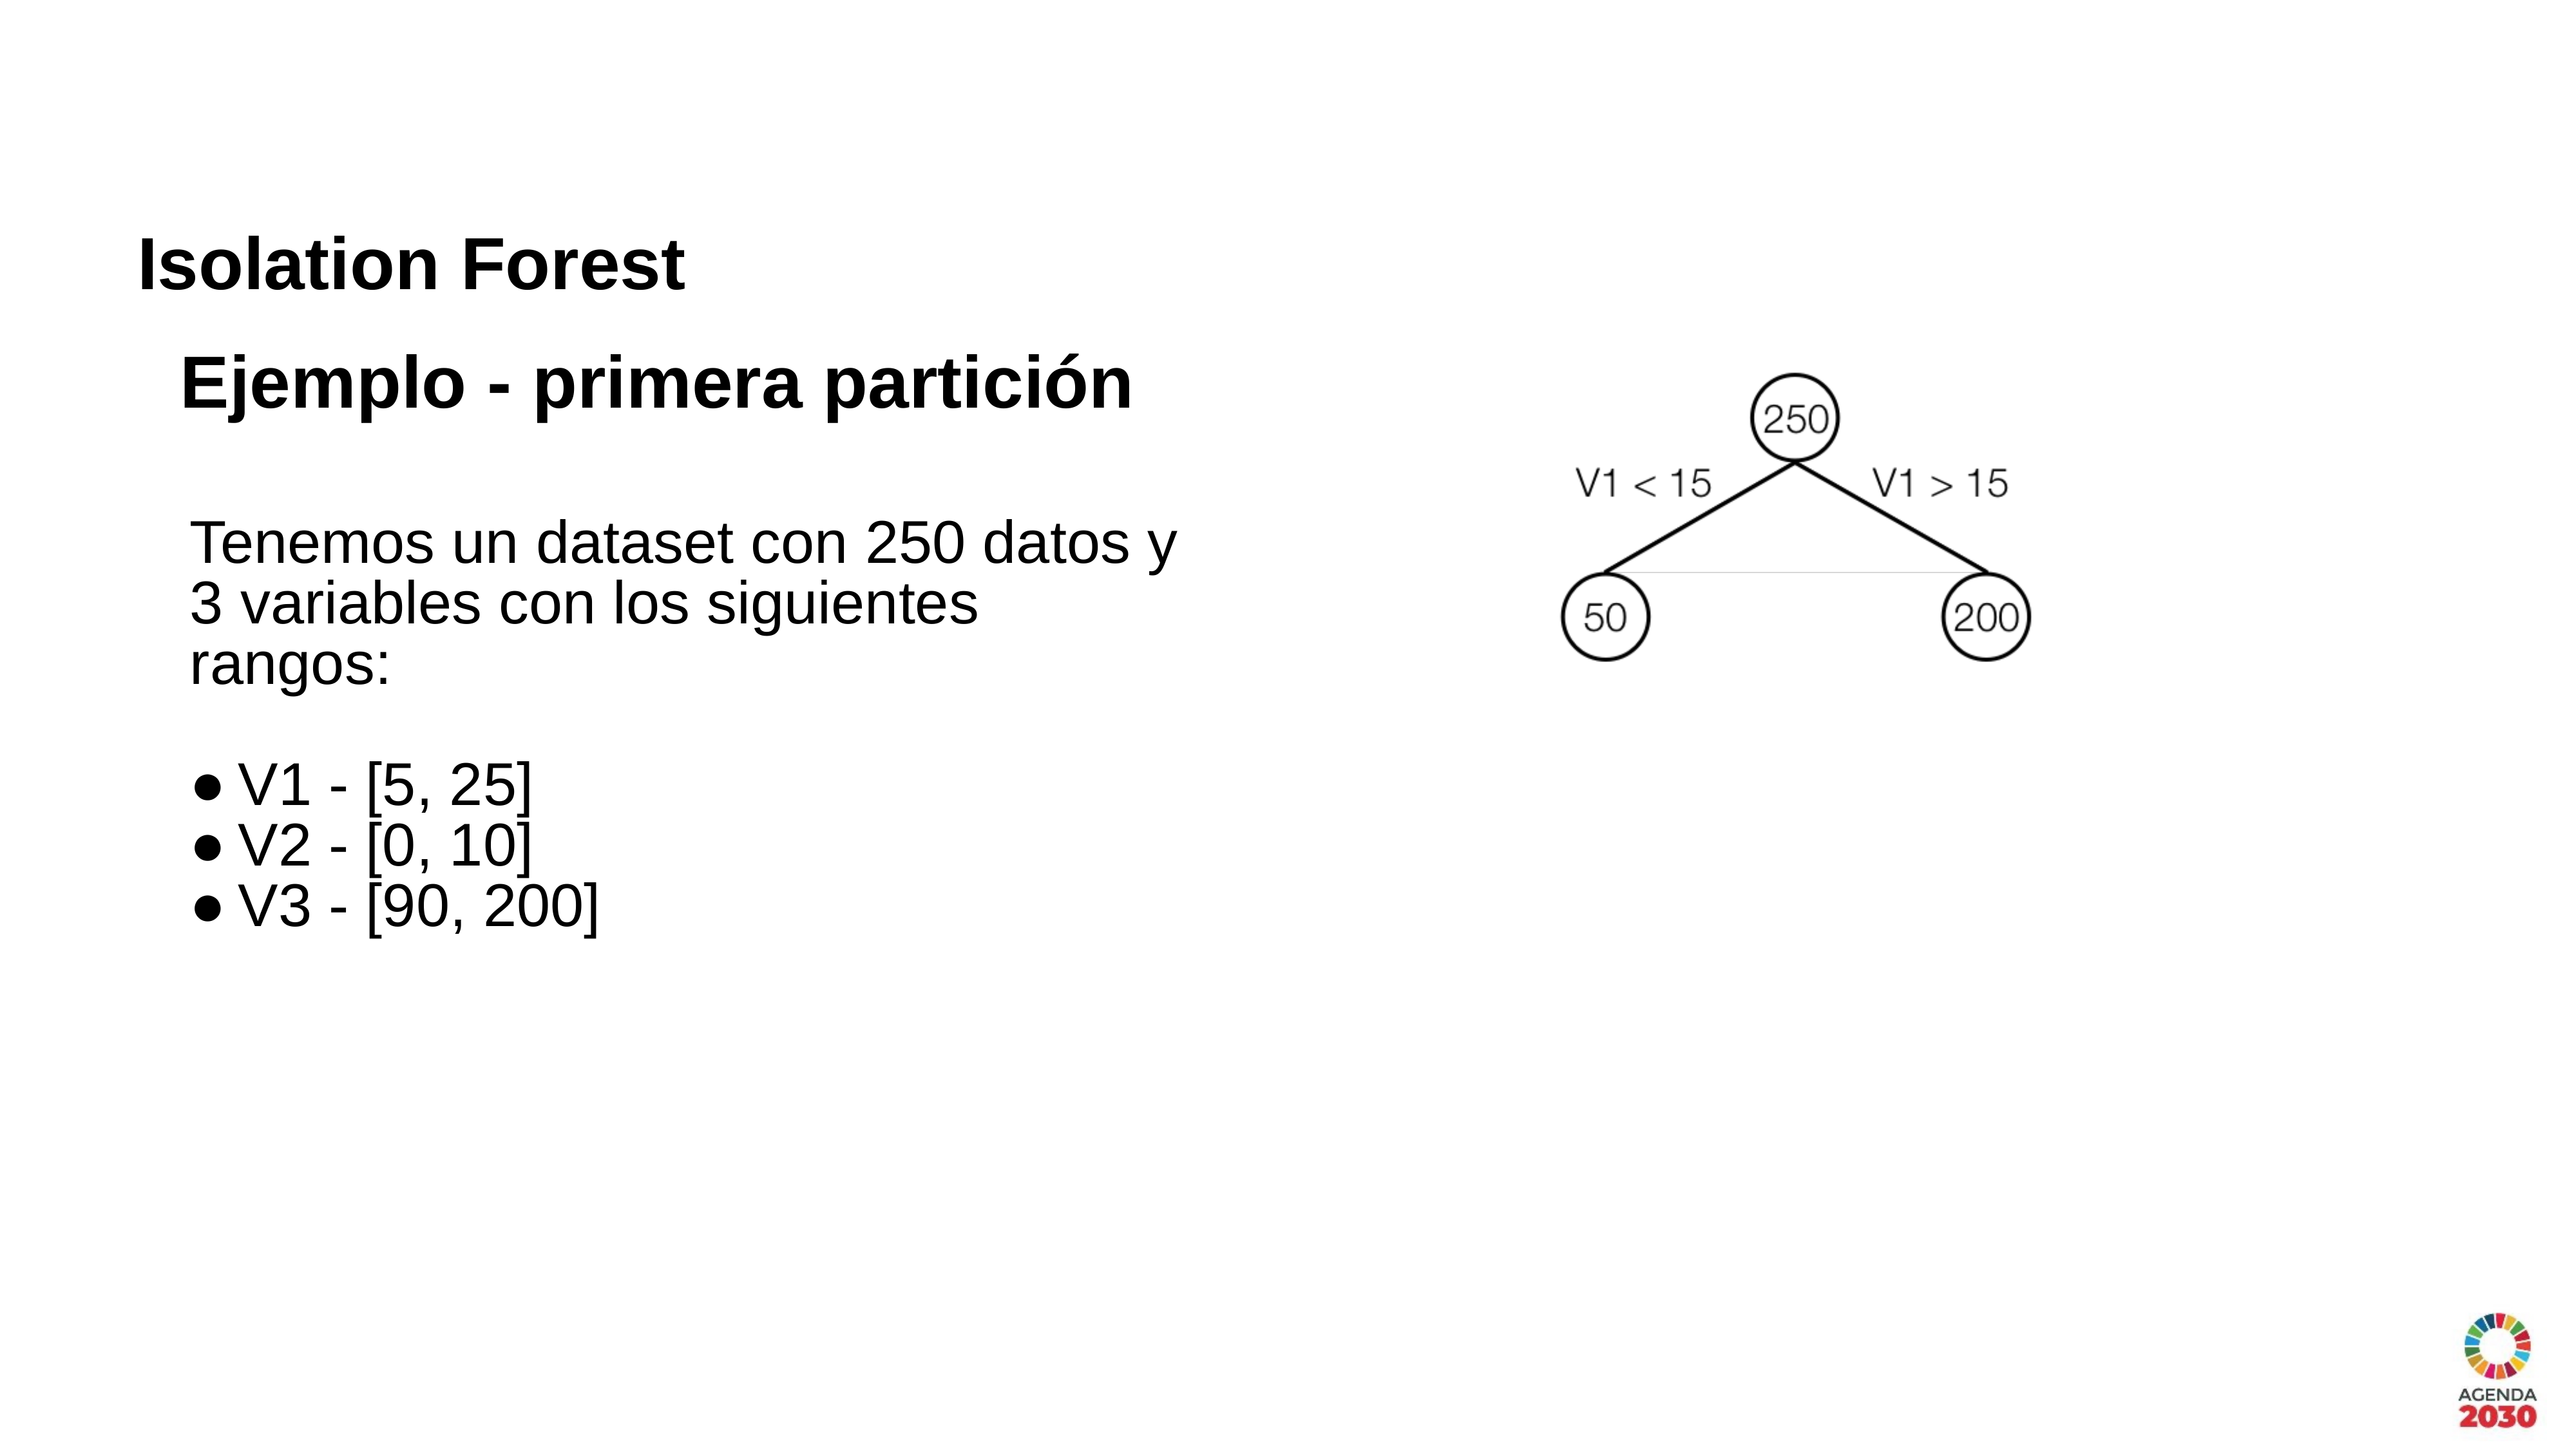

Isolation Forest
# Ejemplo - primera partición
Tenemos un dataset con 250 datos y 3 variables con los siguientes rangos:
V1 - [5, 25]
V2 - [0, 10]
V3 - [90, 200]